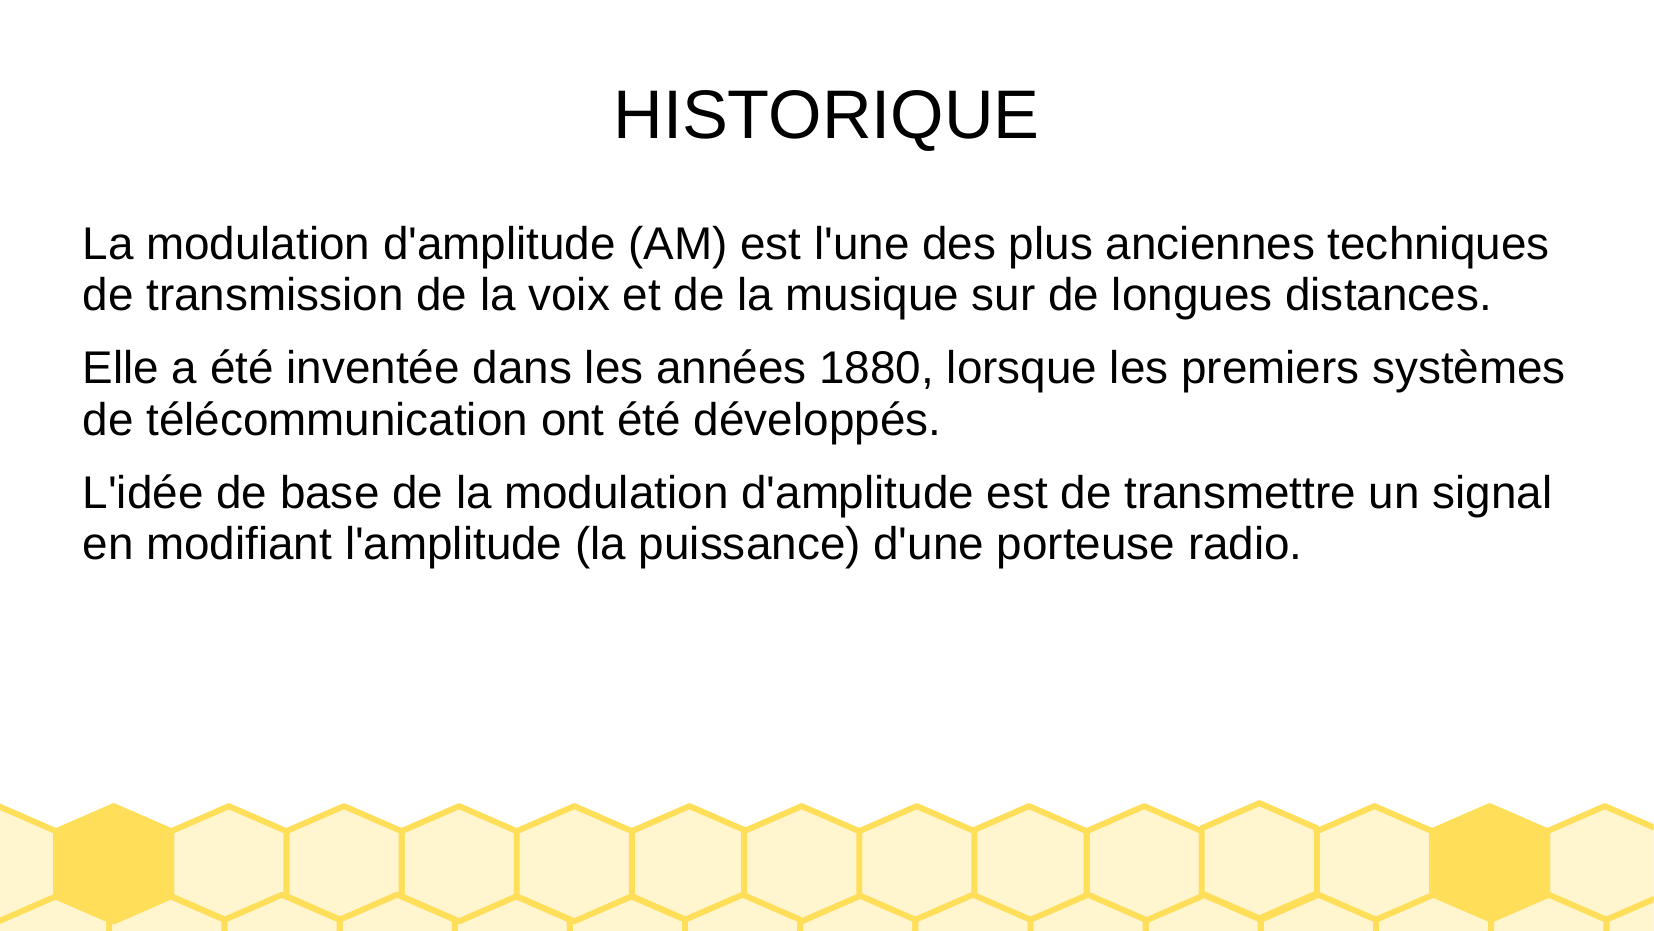

# HISTORIQUE
La modulation d'amplitude (AM) est l'une des plus anciennes techniques de transmission de la voix et de la musique sur de longues distances.
Elle a été inventée dans les années 1880, lorsque les premiers systèmes de télécommunication ont été développés.
L'idée de base de la modulation d'amplitude est de transmettre un signal en modifiant l'amplitude (la puissance) d'une porteuse radio.